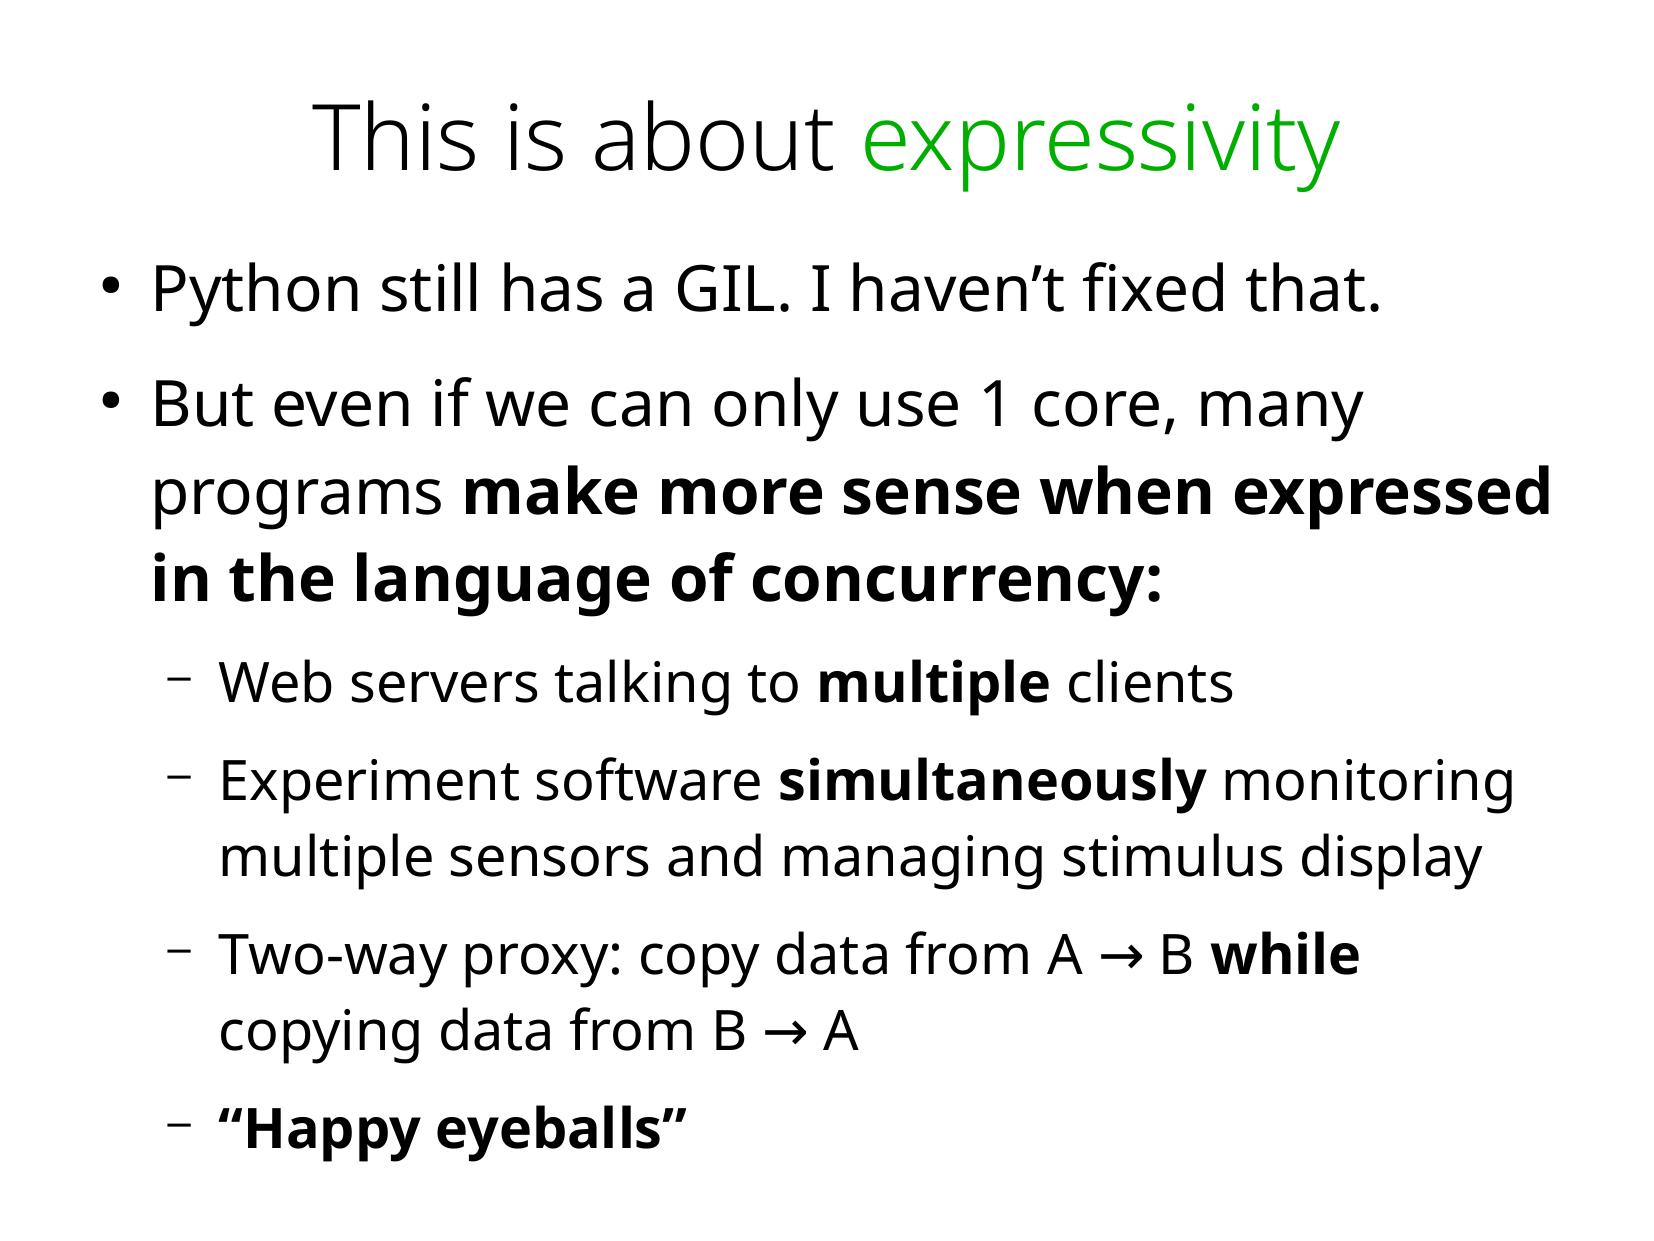

# This is about expressivity
Python still has a GIL. I haven’t fixed that.
But even if we can only use 1 core, many programs make more sense when expressed in the language of concurrency:
Web servers talking to multiple clients
Experiment software simultaneously monitoring multiple sensors and managing stimulus display
Two-way proxy: copy data from A → B while copying data from B → A
“Happy eyeballs”